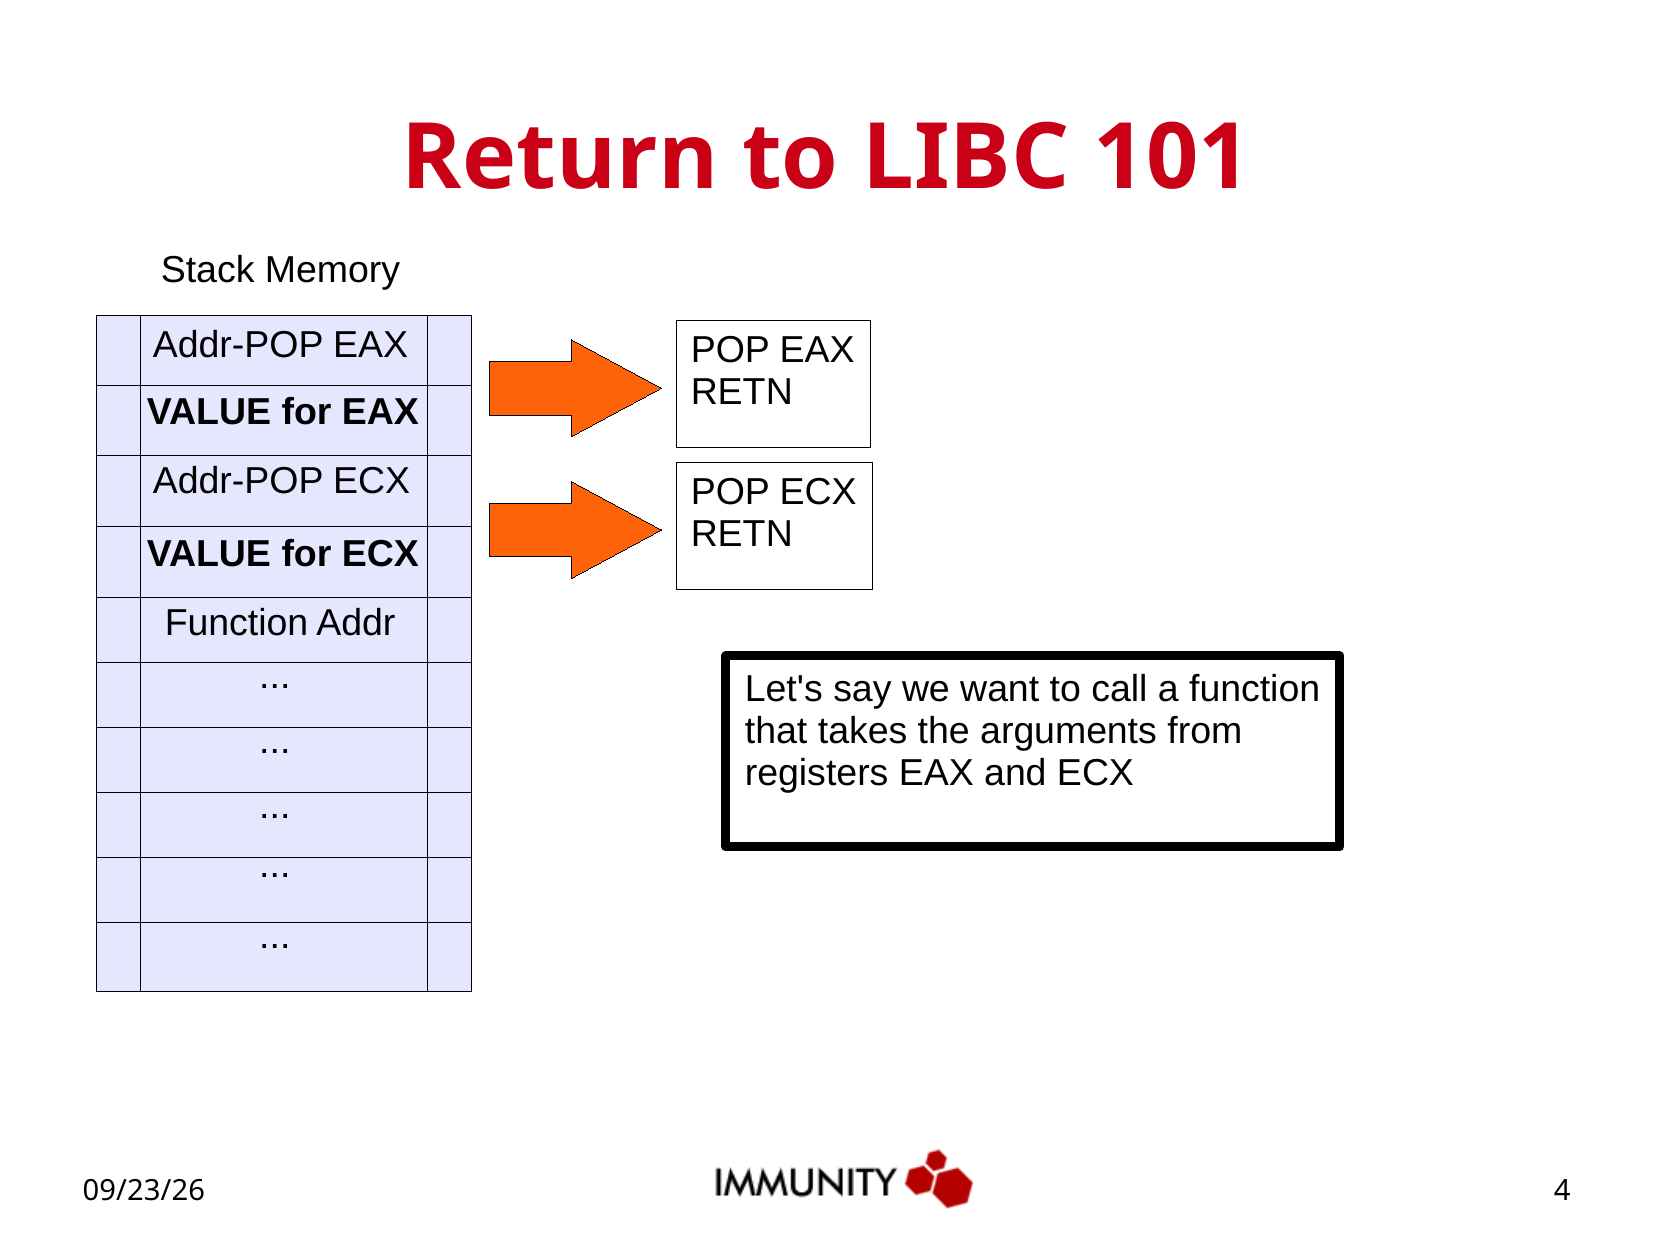

# Return to LIBC 101
Stack Memory
Addr-POP EAX
POP EAX
RETN
VALUE for EAX
Addr-POP ECX
POP ECX
RETN
VALUE for ECX
Function Addr
...
Let's say we want to call a function
that takes the arguments from
registers EAX and ECX
...
...
...
...
4